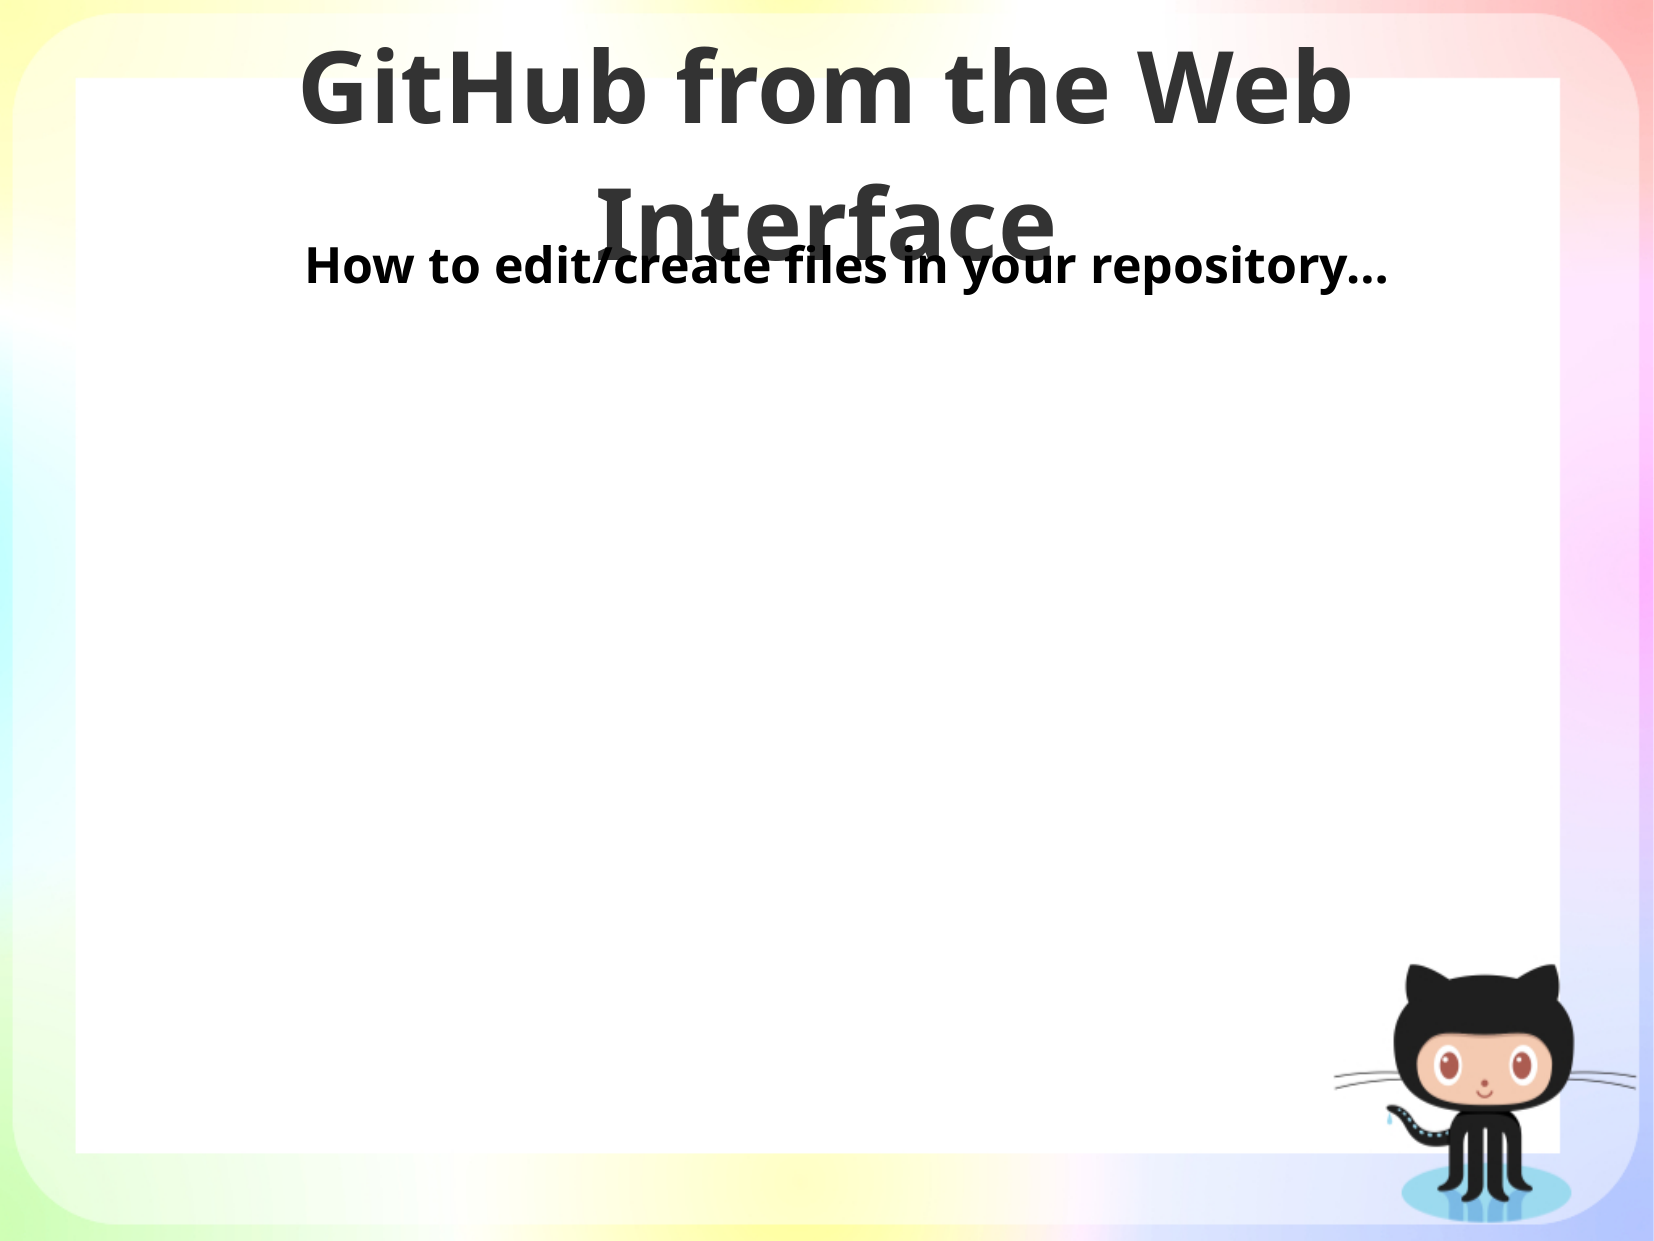

# GitHub from the Web Interface
How to edit/create files in your repository…